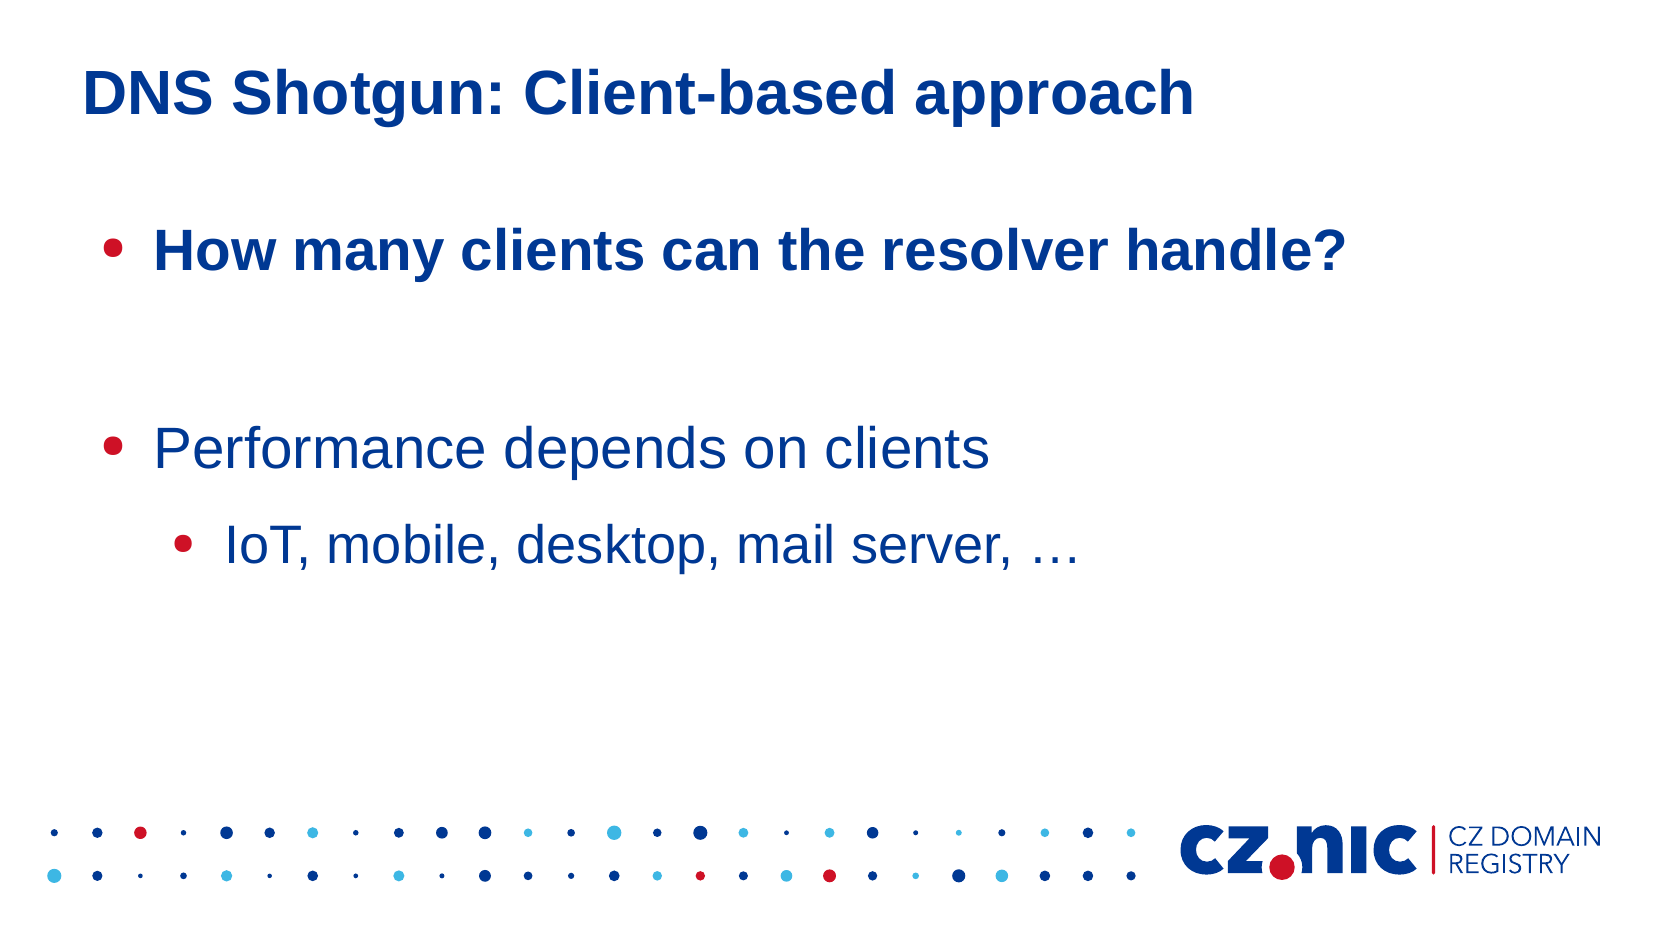

# DNS Shotgun: Client-based approach
How many clients can the resolver handle?
Performance depends on clients
IoT, mobile, desktop, mail server, …